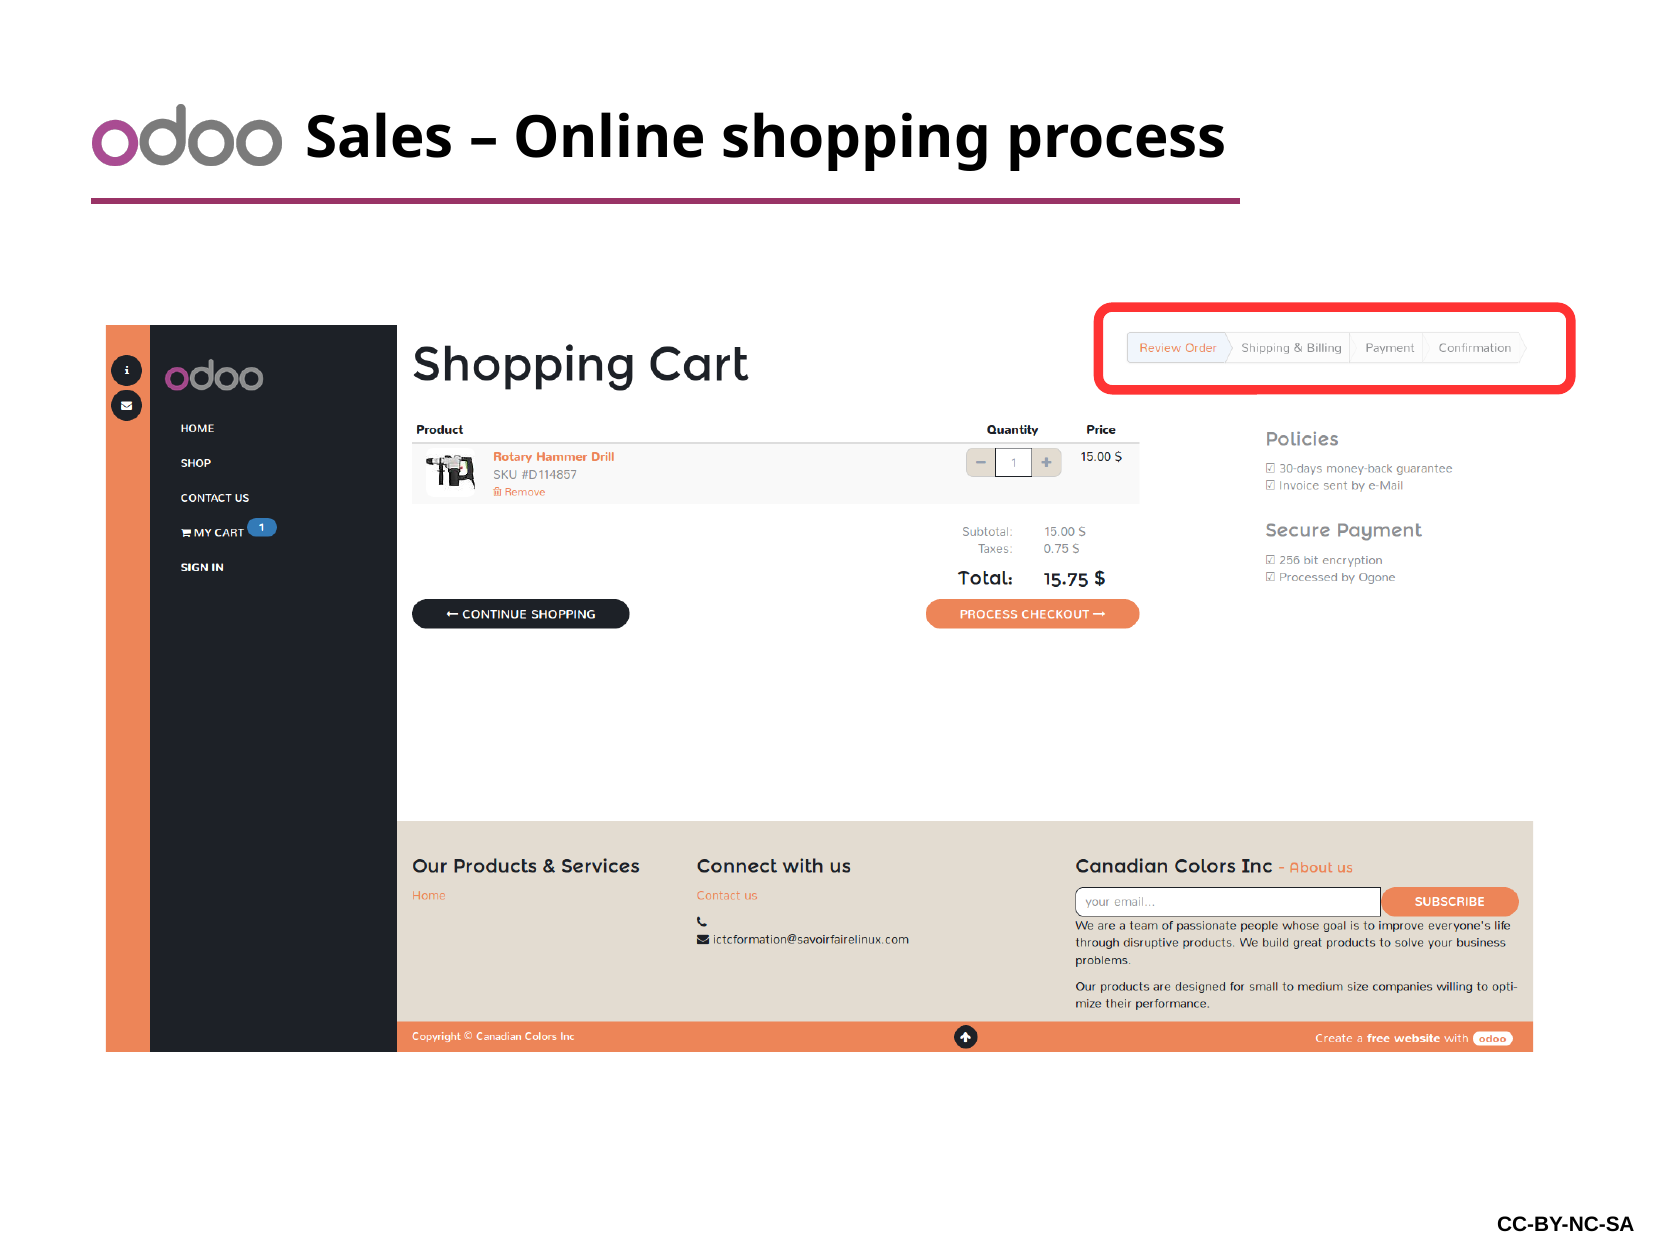

# Sales – Online shopping process
CC-BY-NC-SA